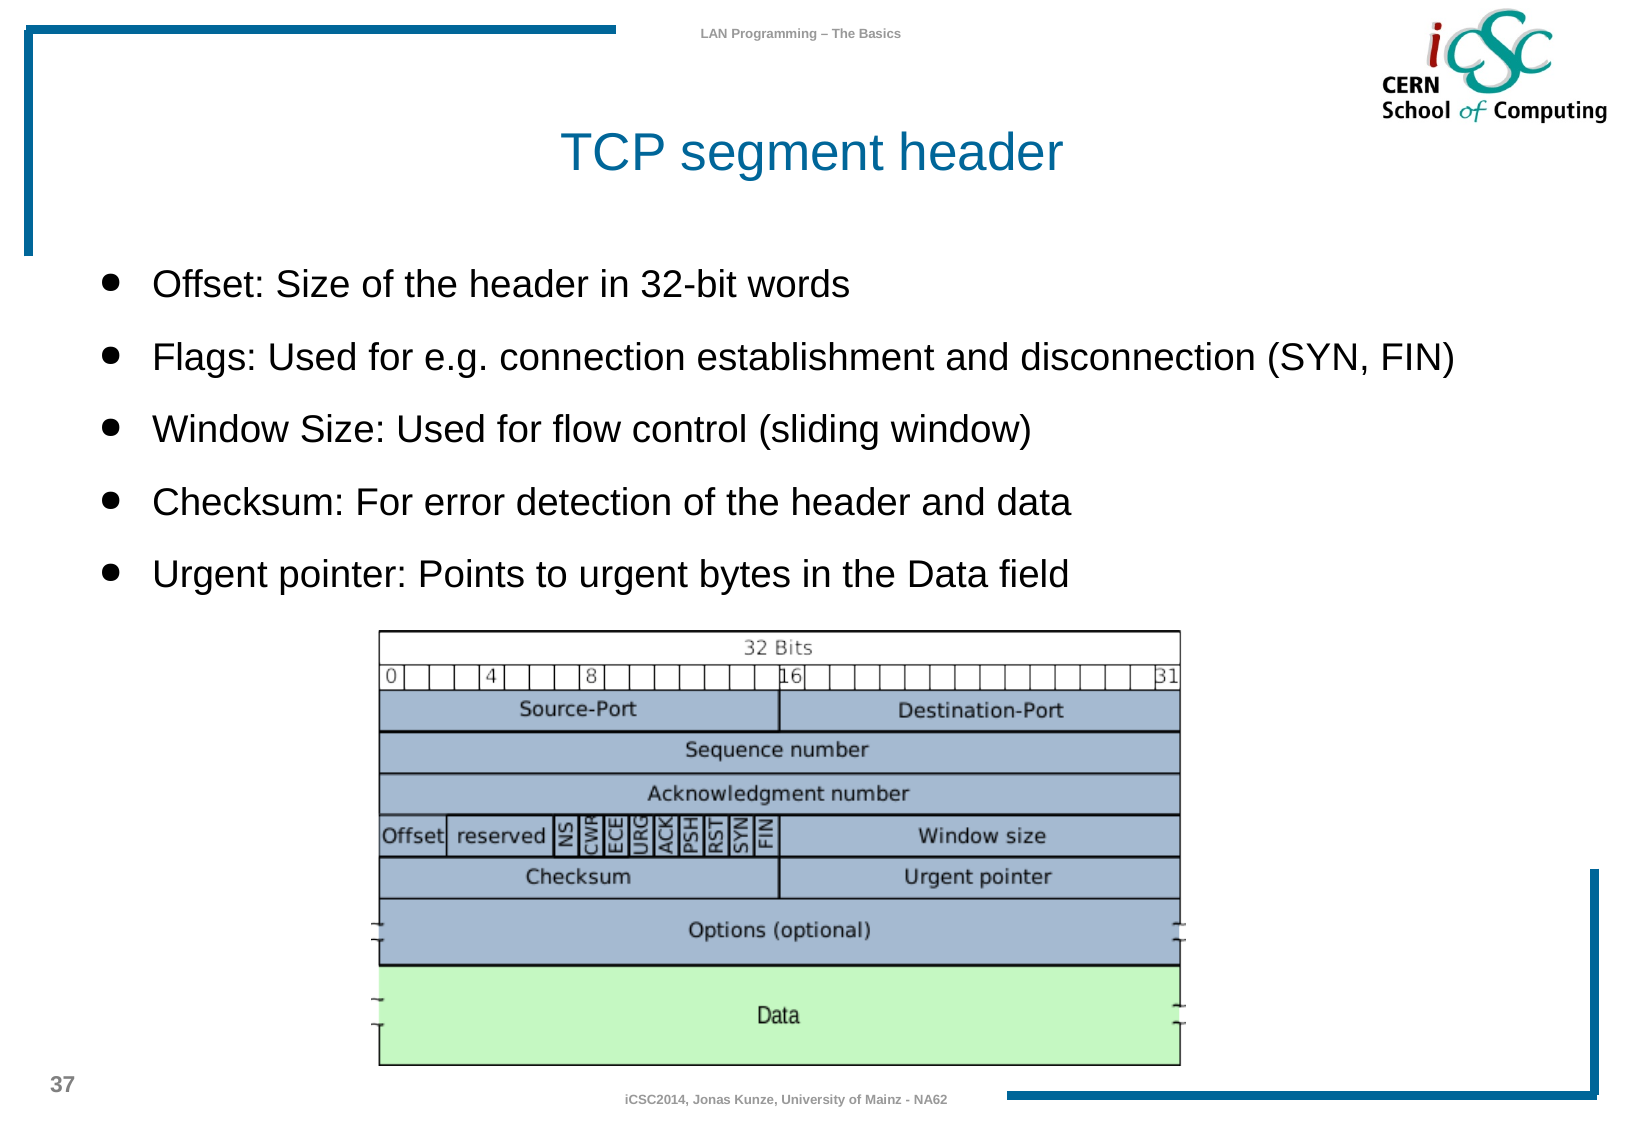

# TCP segment header
Offset: Size of the header in 32-bit words
Flags: Used for e.g. connection establishment and disconnection (SYN, FIN)
Window Size: Used for flow control (sliding window)
Checksum: For error detection of the header and data
Urgent pointer: Points to urgent bytes in the Data field